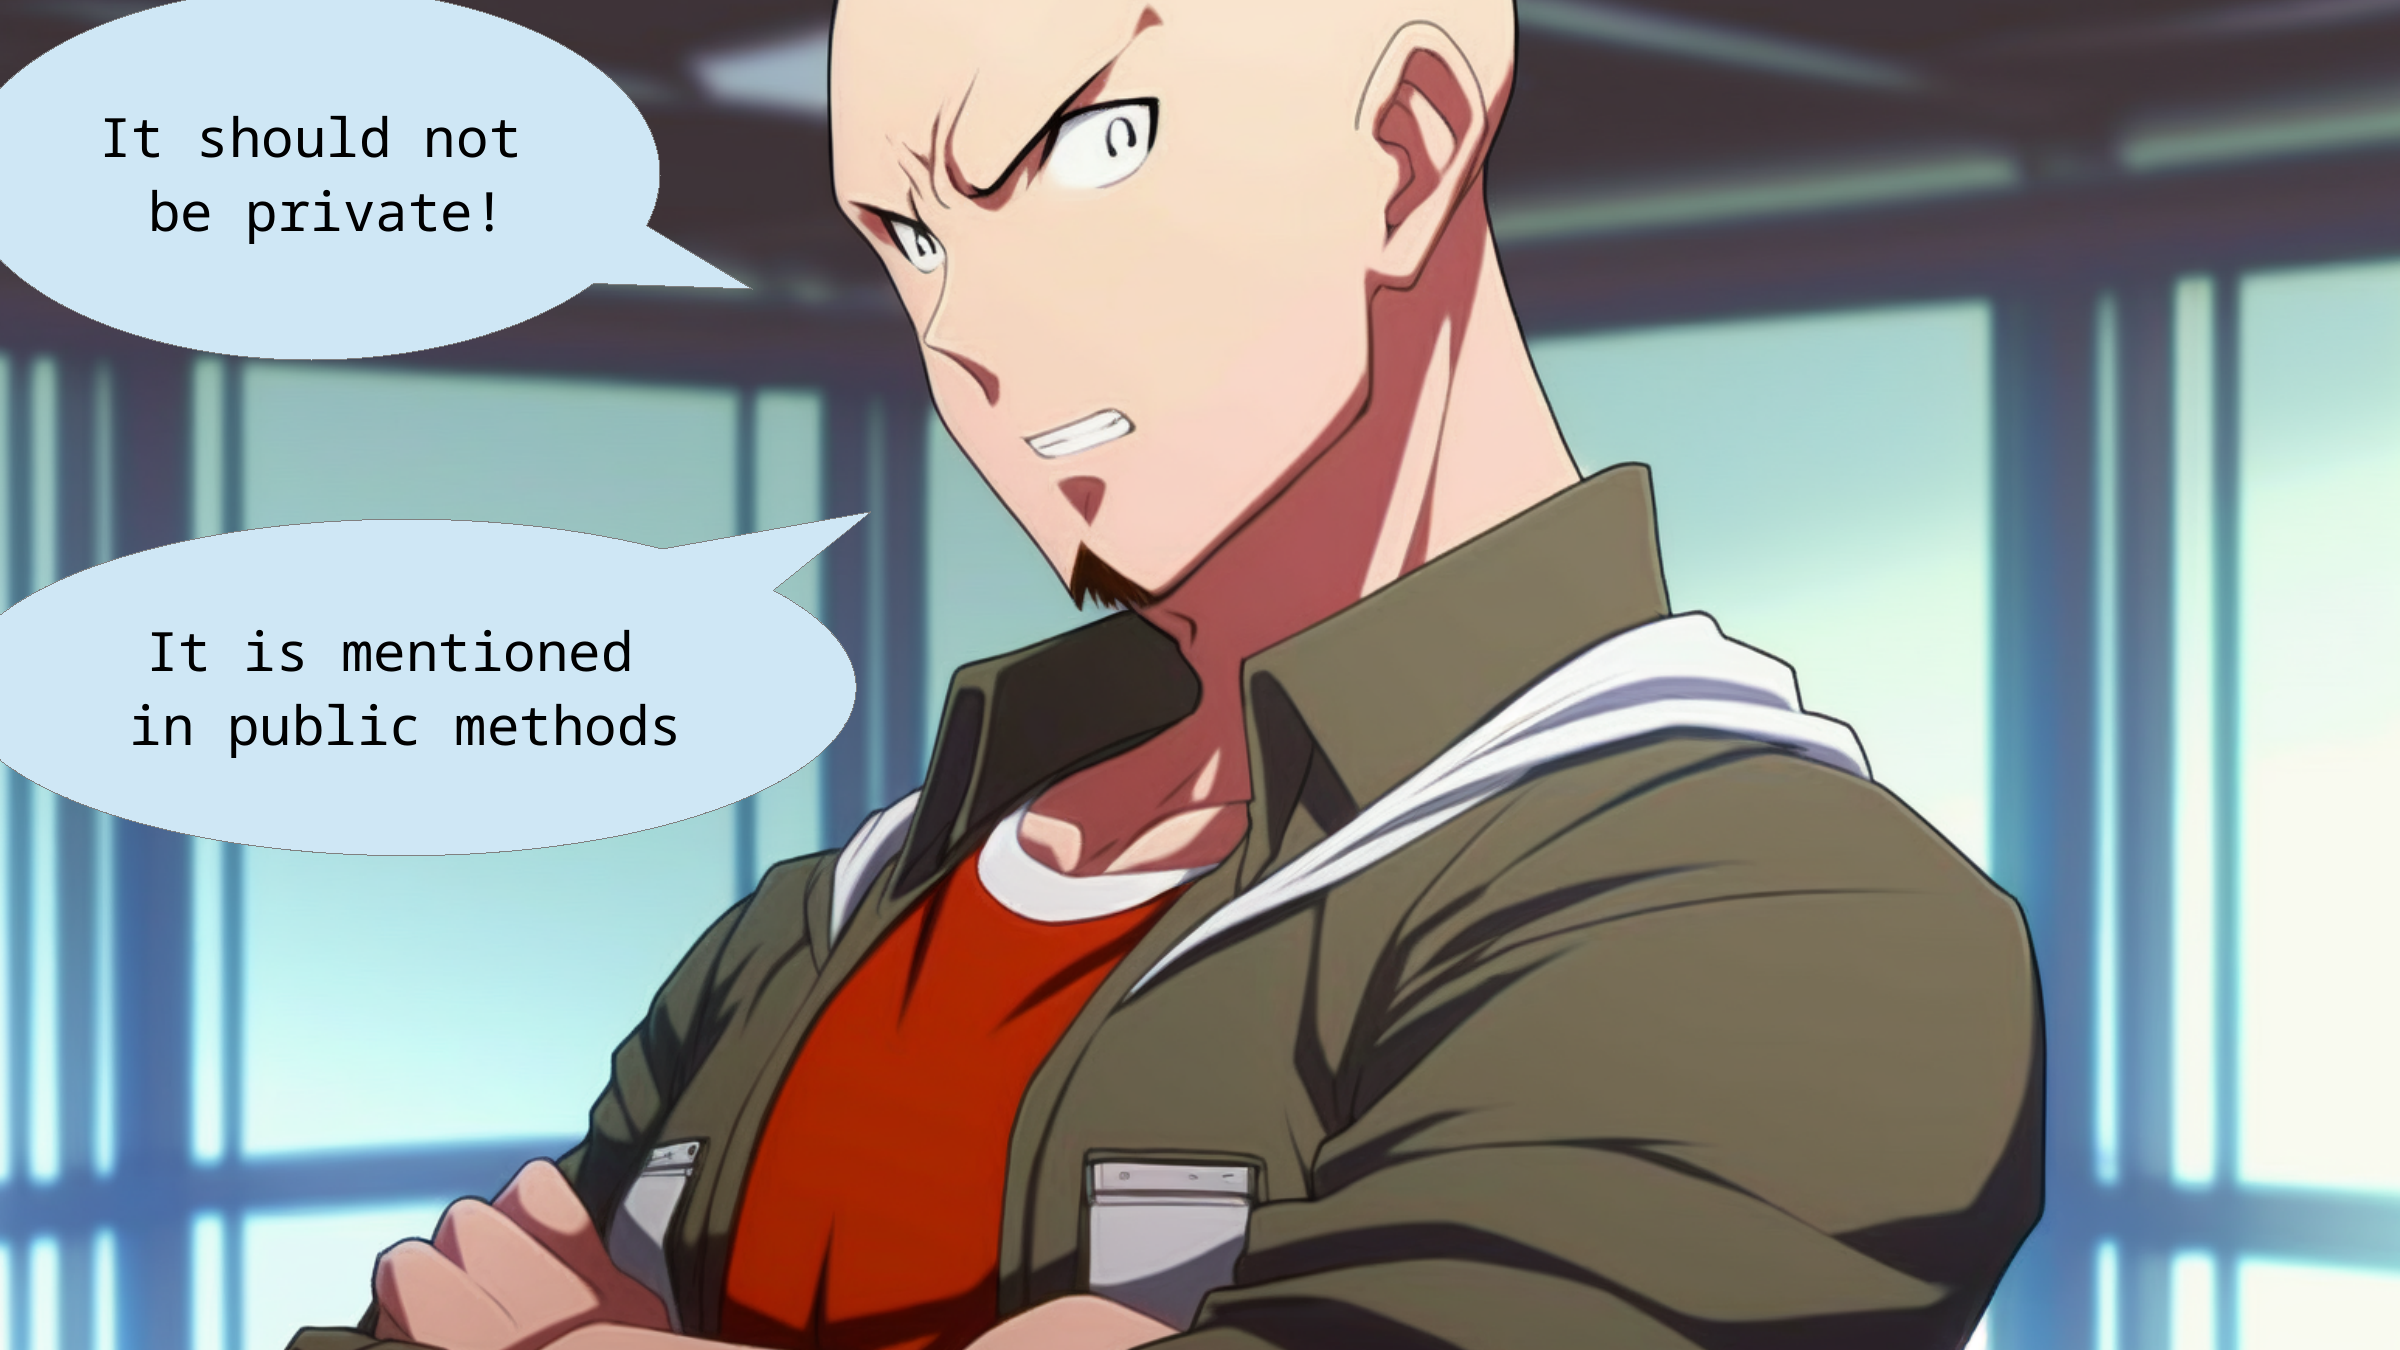

It should not
 be private!
It is mentioned
in public methods